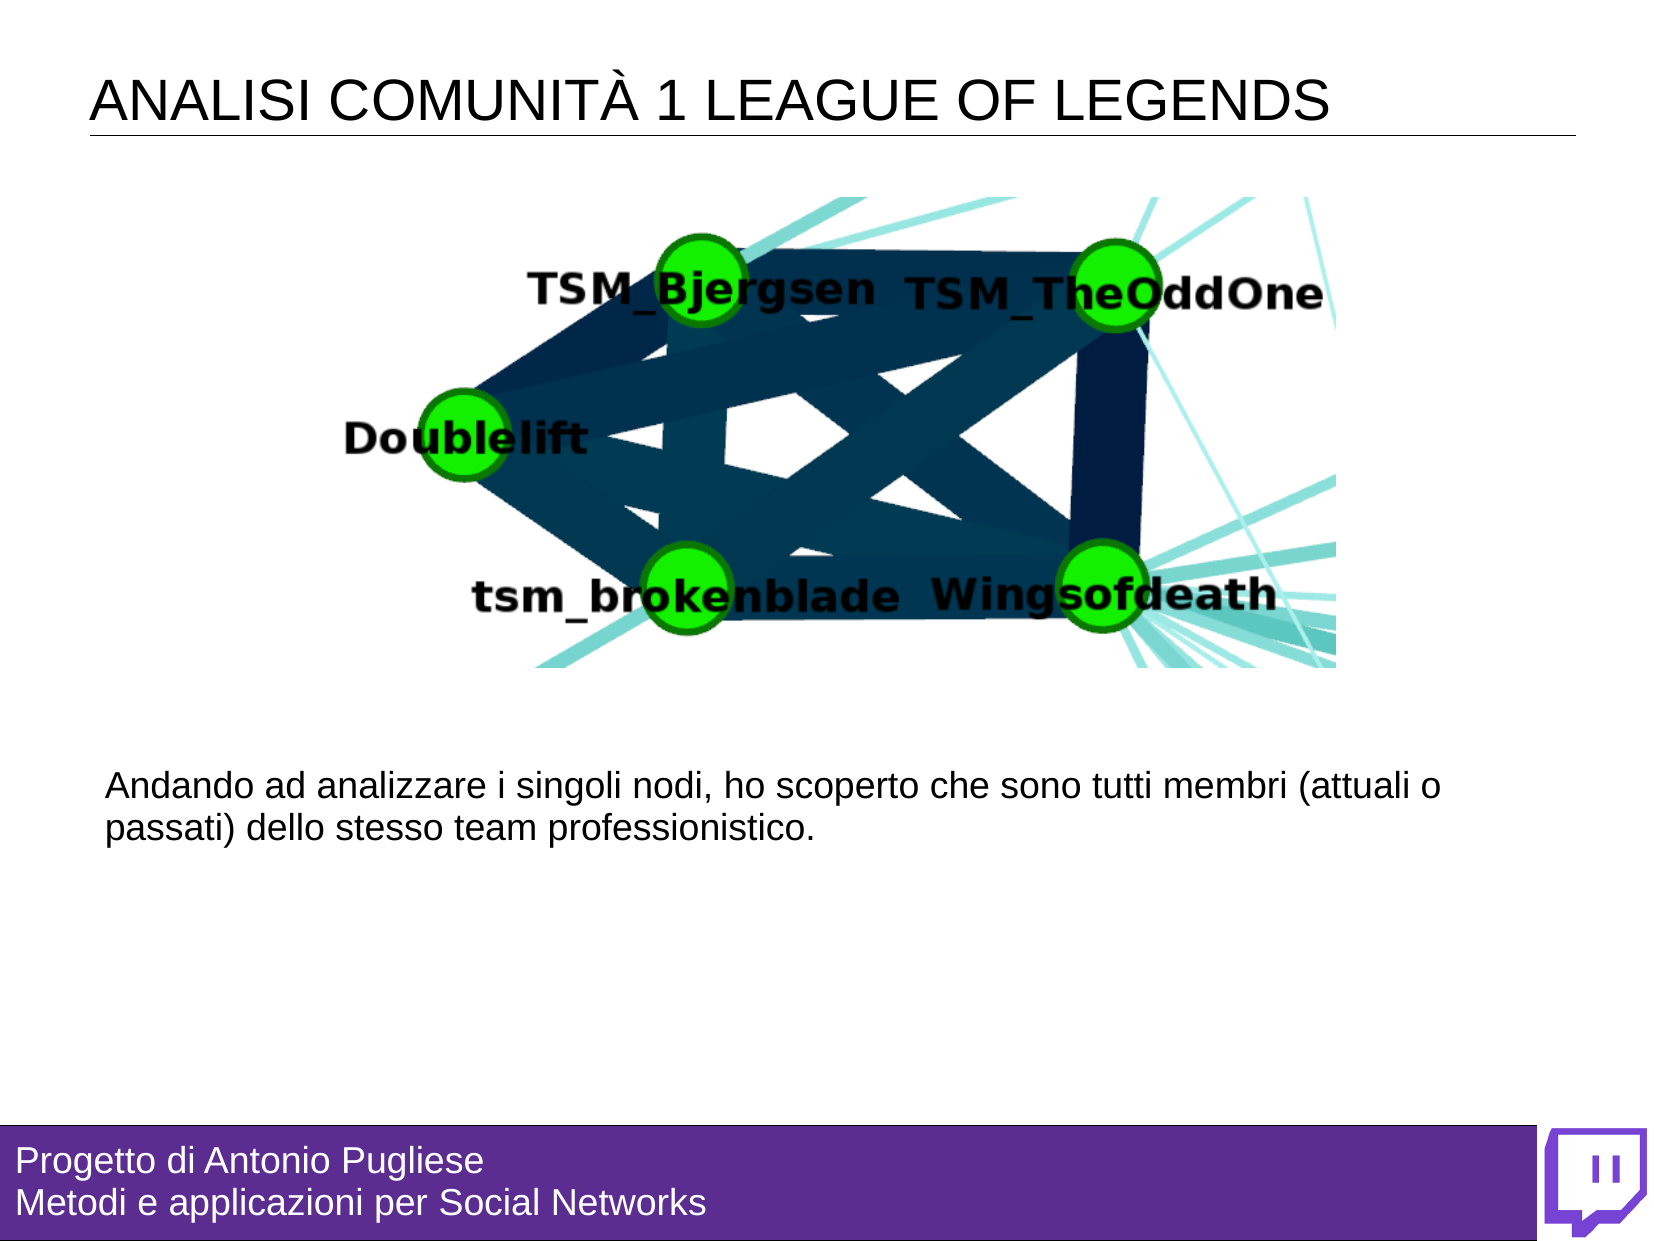

ANALISI COMUNITÀ 1 LEAGUE OF LEGENDS
Andando ad analizzare i singoli nodi, ho scoperto che sono tutti membri (attuali o passati) dello stesso team professionistico.
Progetto di Antonio Pugliese
Metodi e applicazioni per Social Networks